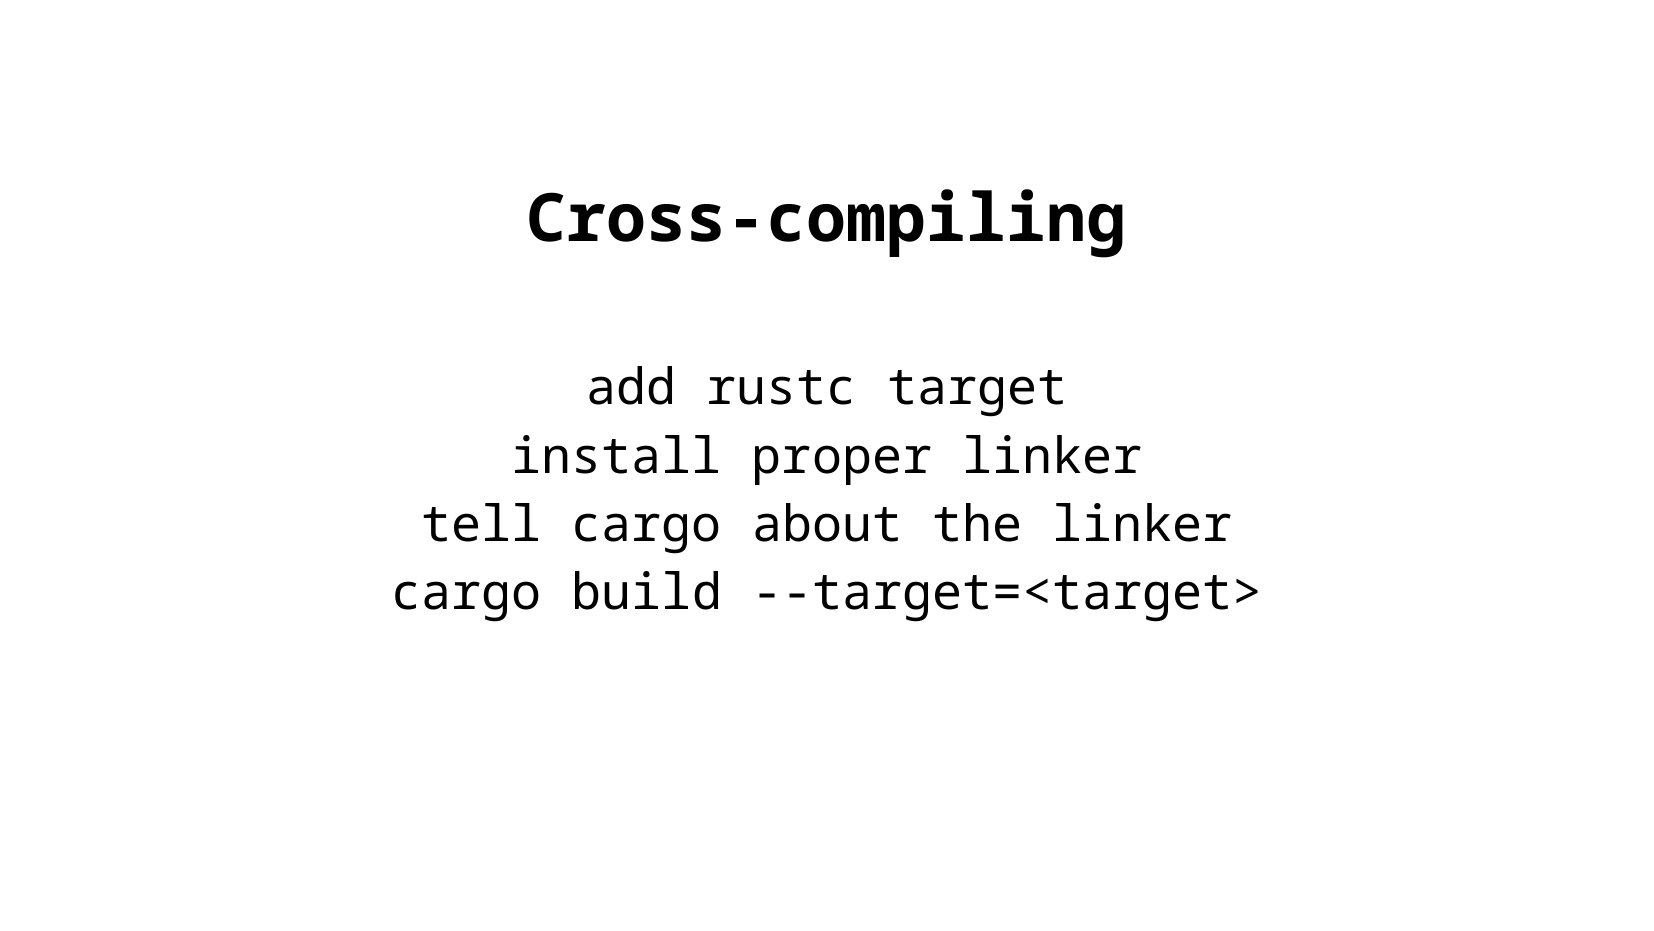

# Cross-compiling
add rustc target
install proper linker
tell cargo about the linker
cargo build --target=<target>